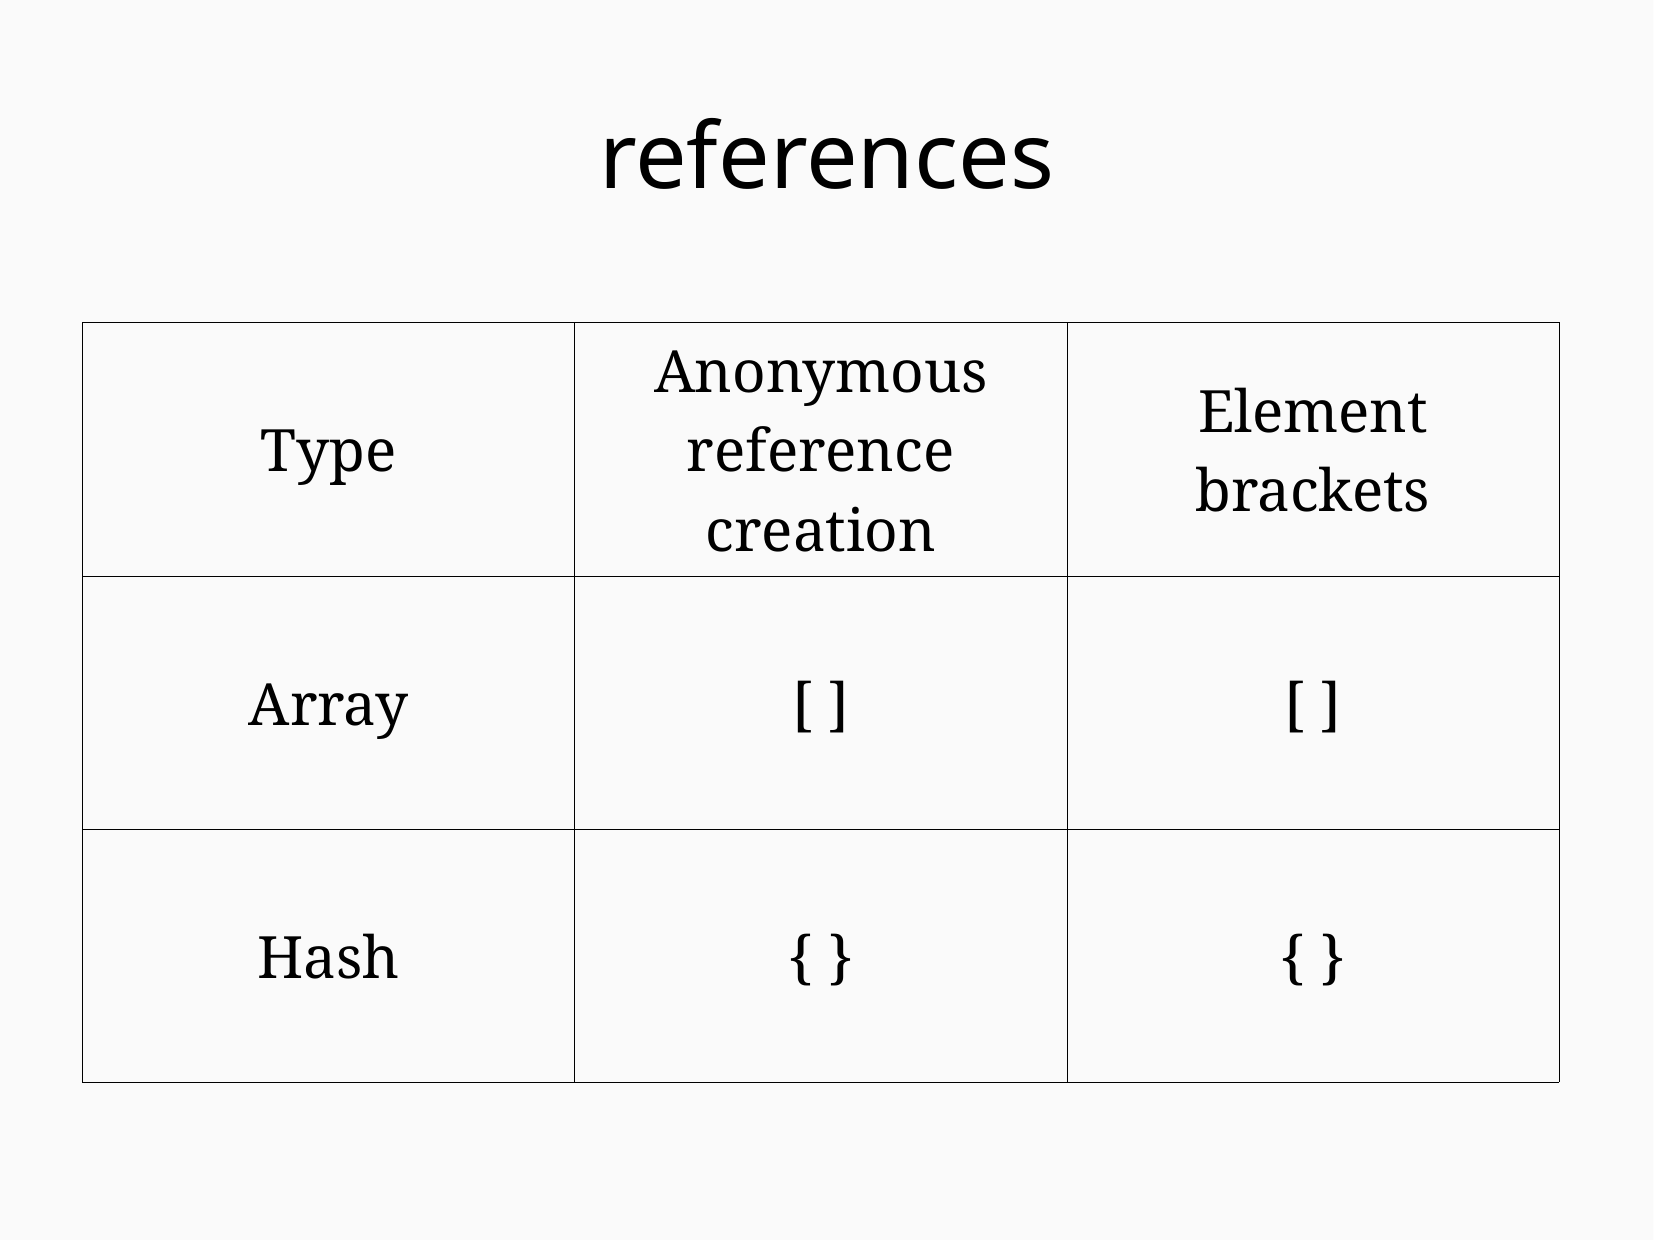

# references
| Type | Anonymous reference creation | Element brackets |
| --- | --- | --- |
| Array | [ ] | [ ] |
| Hash | { } | { } |